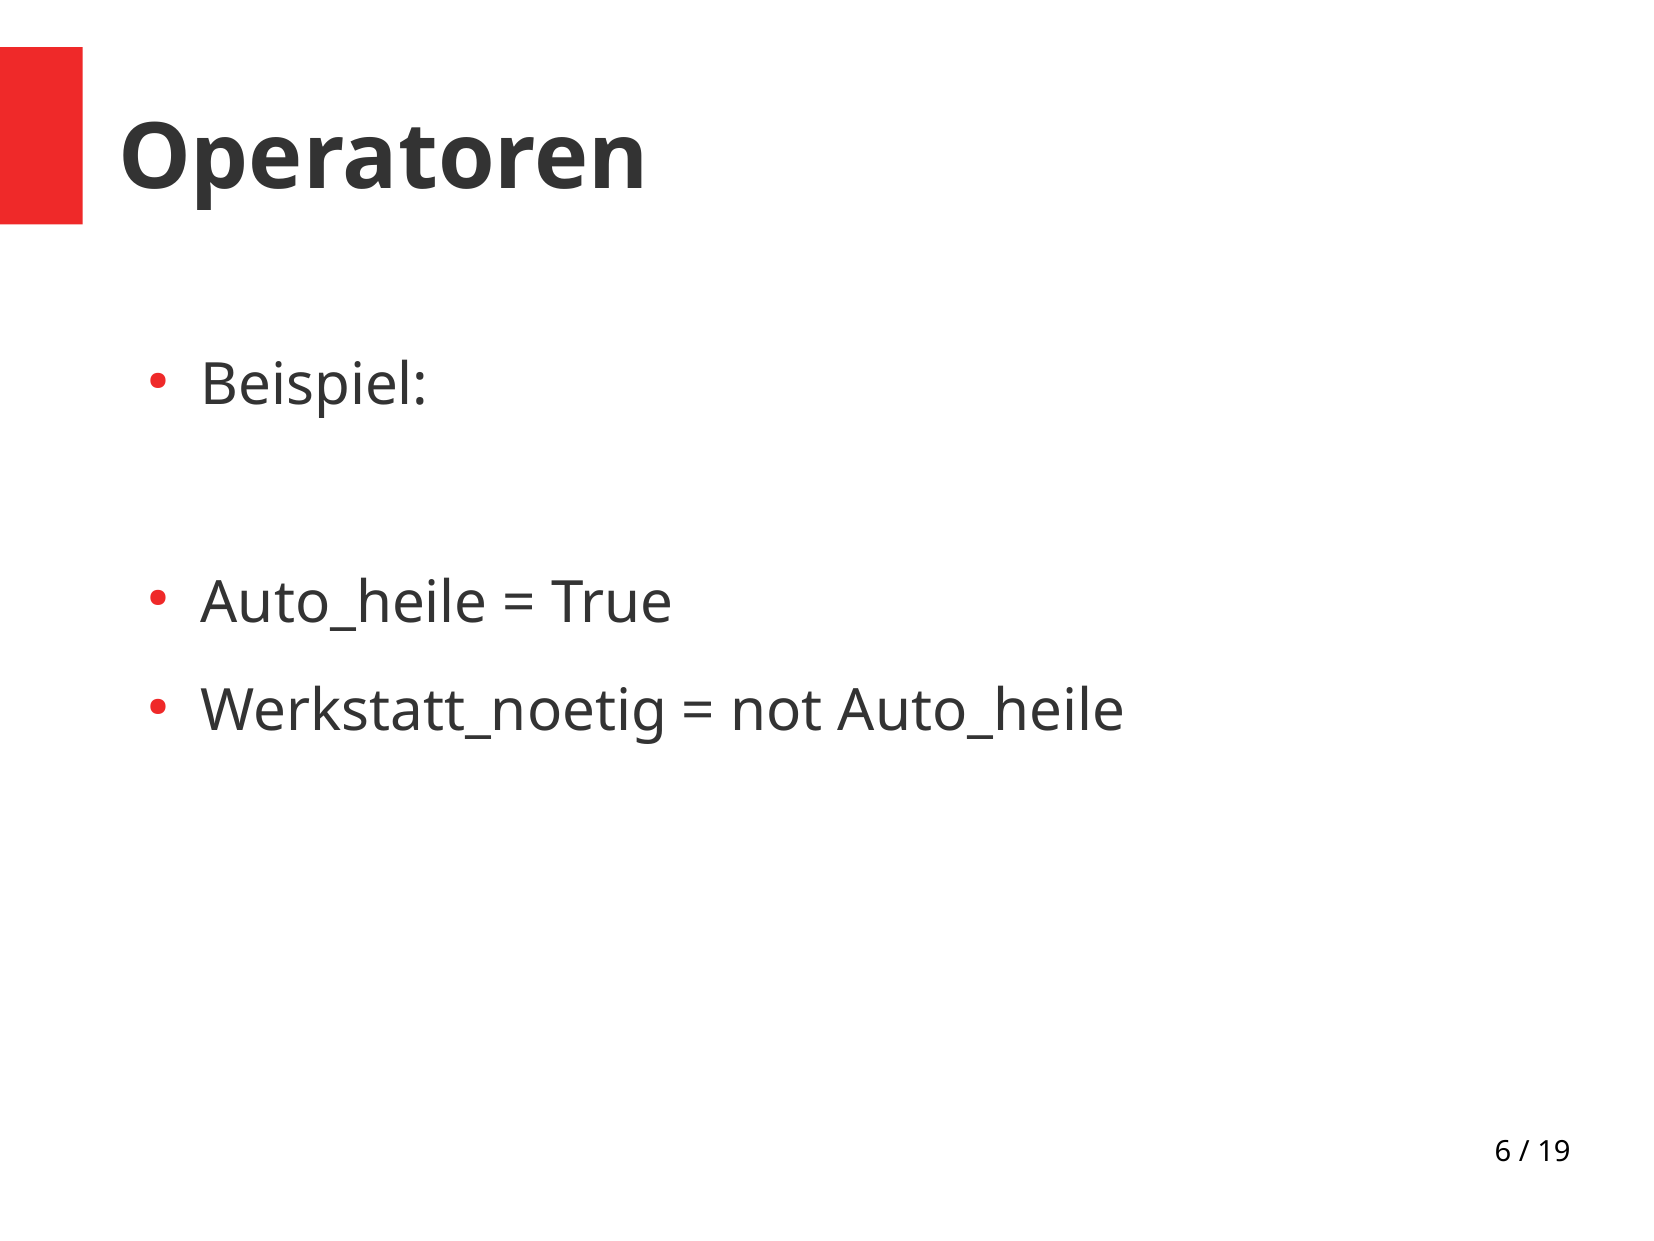

# Operatoren
Beispiel:
Auto_heile = True
Werkstatt_noetig = not Auto_heile
6